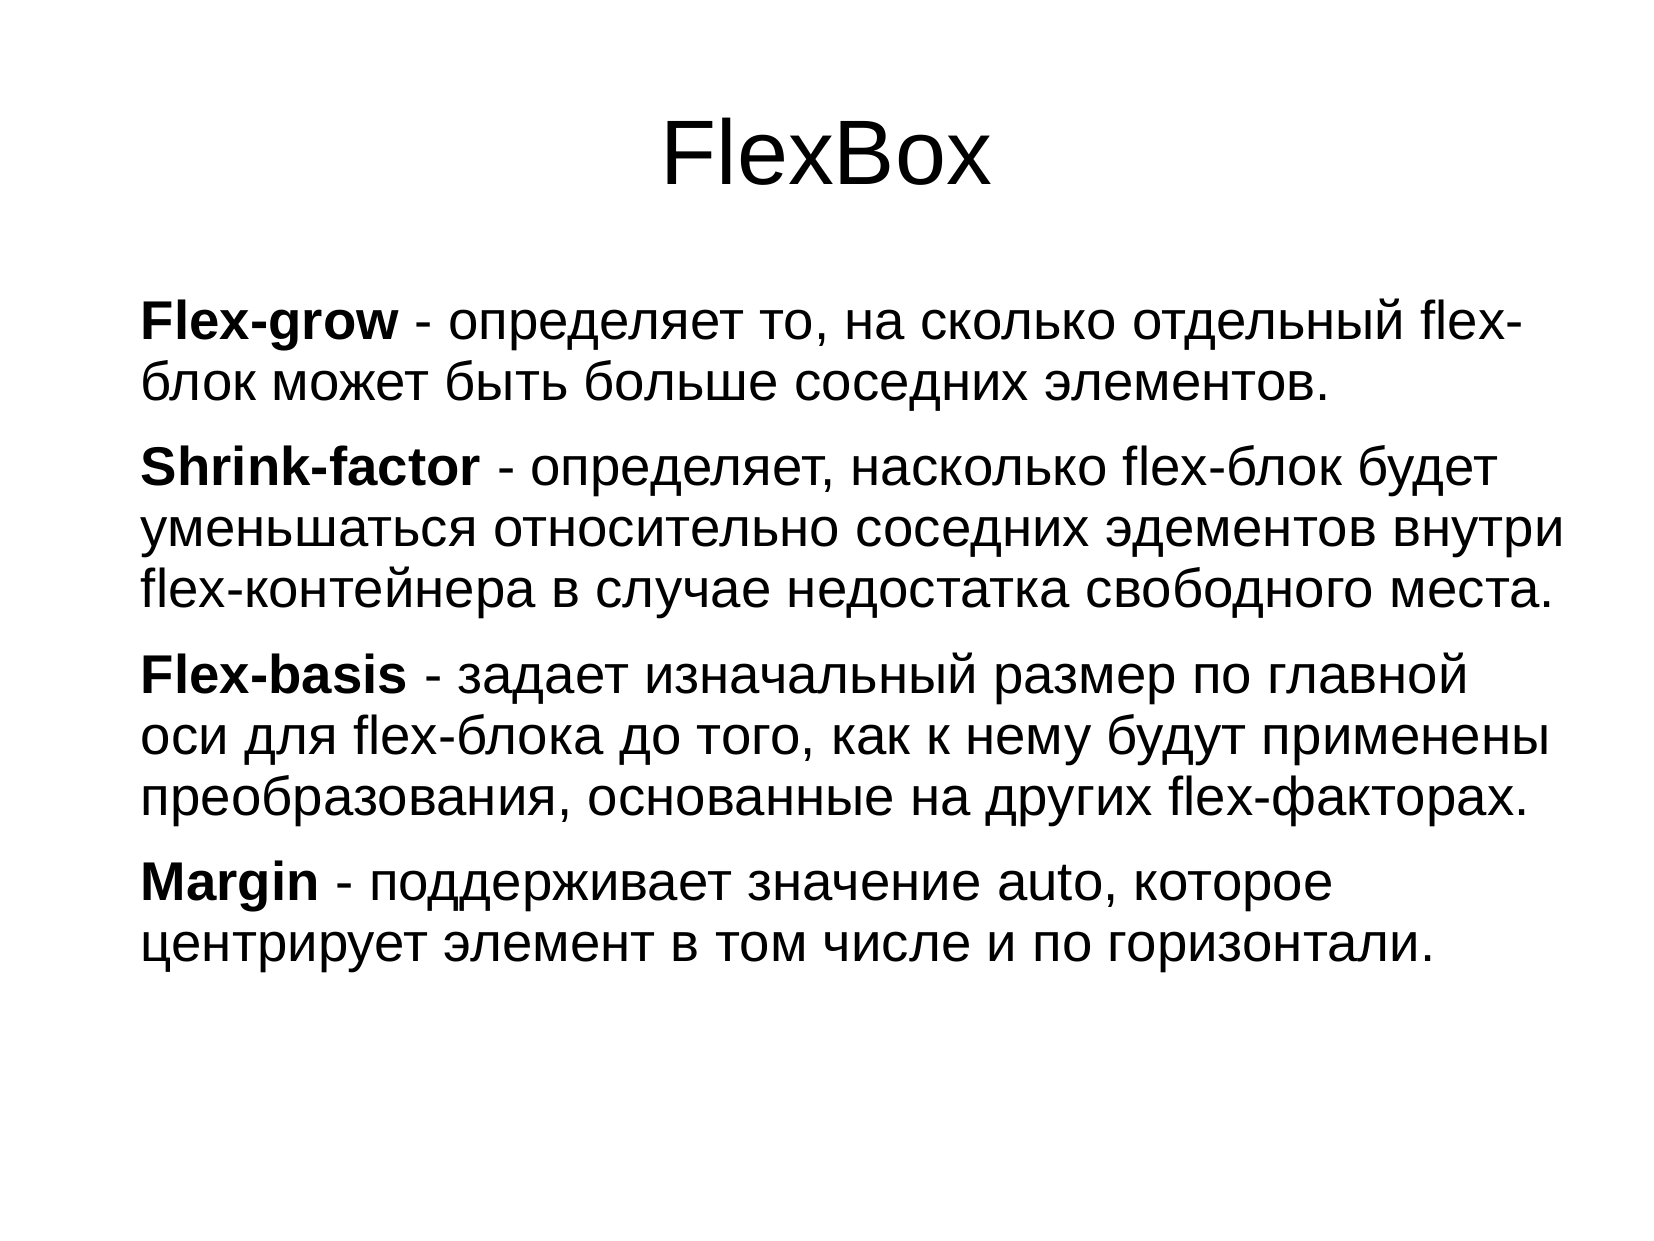

# FlexBox
Flex-grow - определяет то, на сколько отдельный flex-блок может быть больше соседних элементов.
Shrink-factor - определяет, насколько flex-блок будет уменьшаться относительно соседних эдементов внутри flex-контейнера в случае недостатка свободного места.
Flex-basis - задает изначальный размер по главной оси для flex-блока до того, как к нему будут применены преобразования, основанные на других flex-факторах.
Margin - поддерживает значение auto, которое центрирует элемент в том числе и по горизонтали.